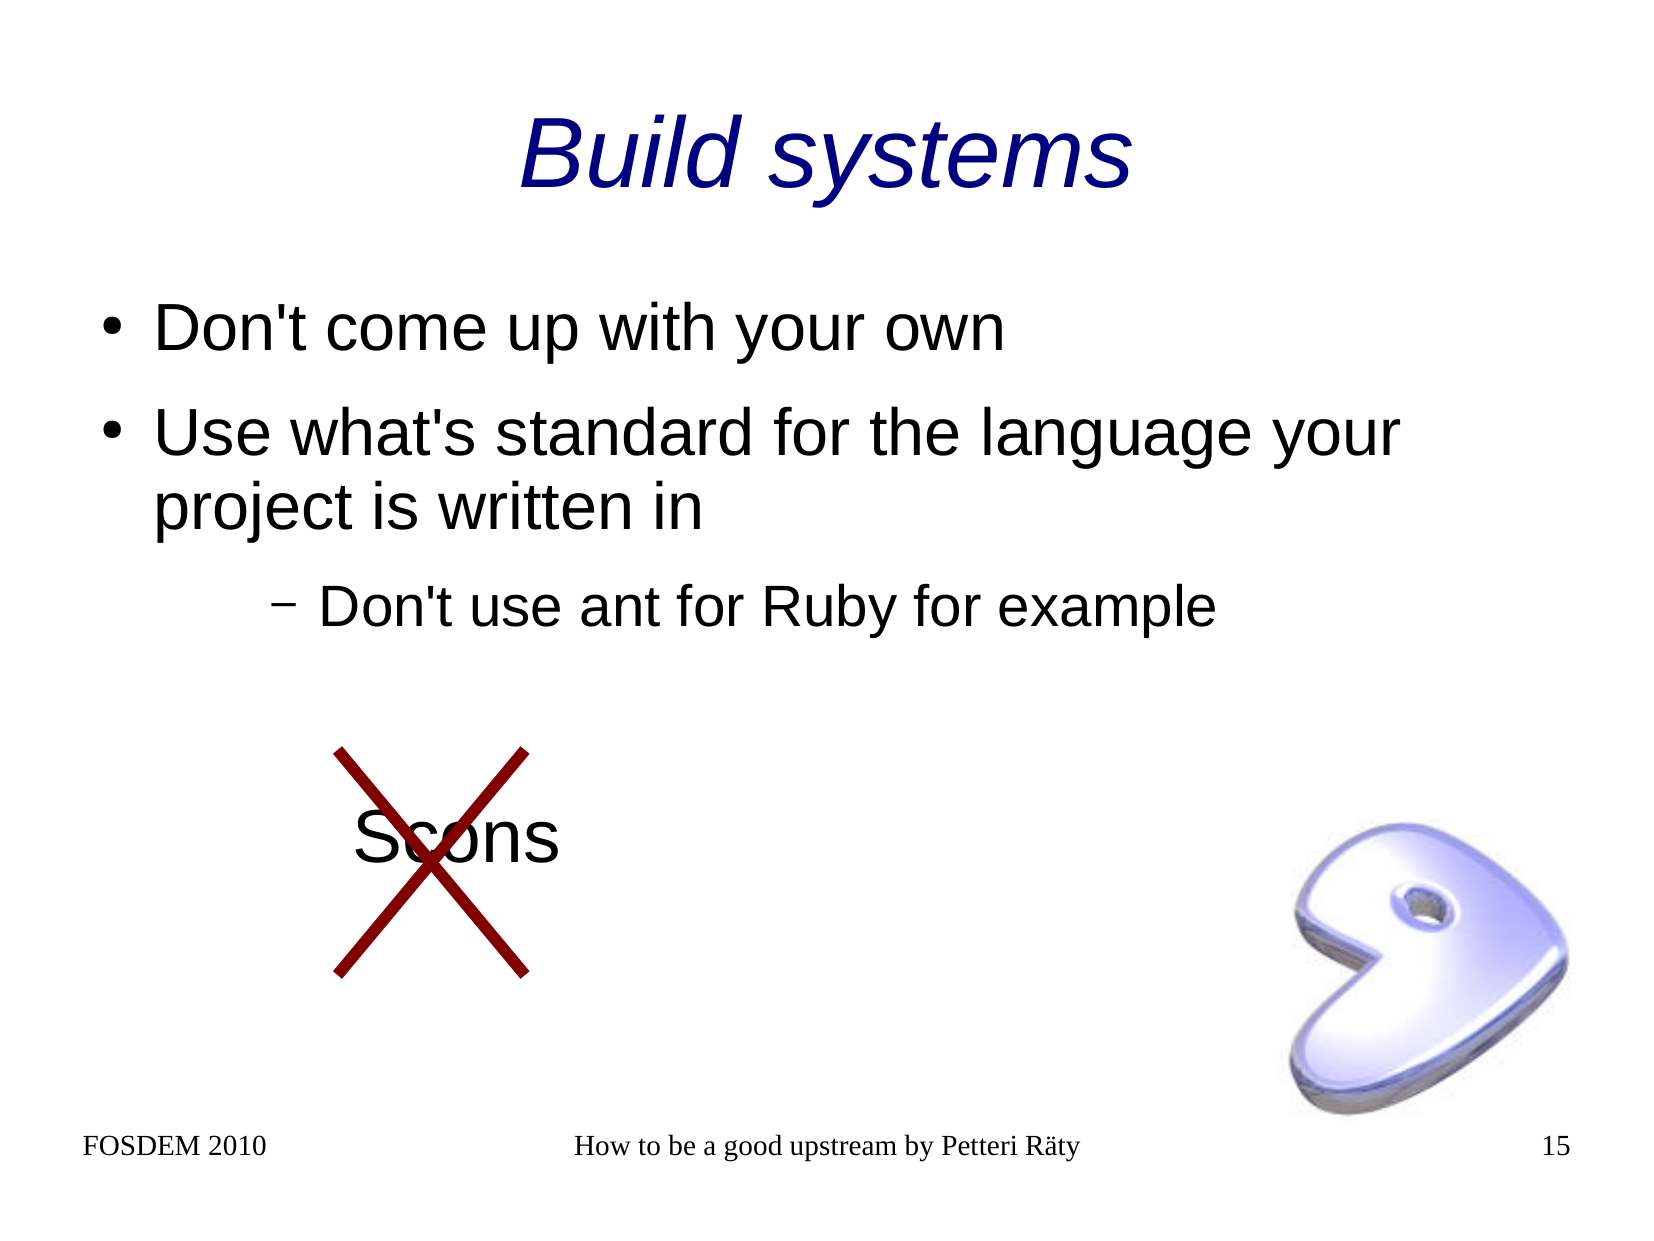

# Build systems
Don't come up with your own
Use what's standard for the language your project is written in
Don't use ant for Ruby for example
Scons
15